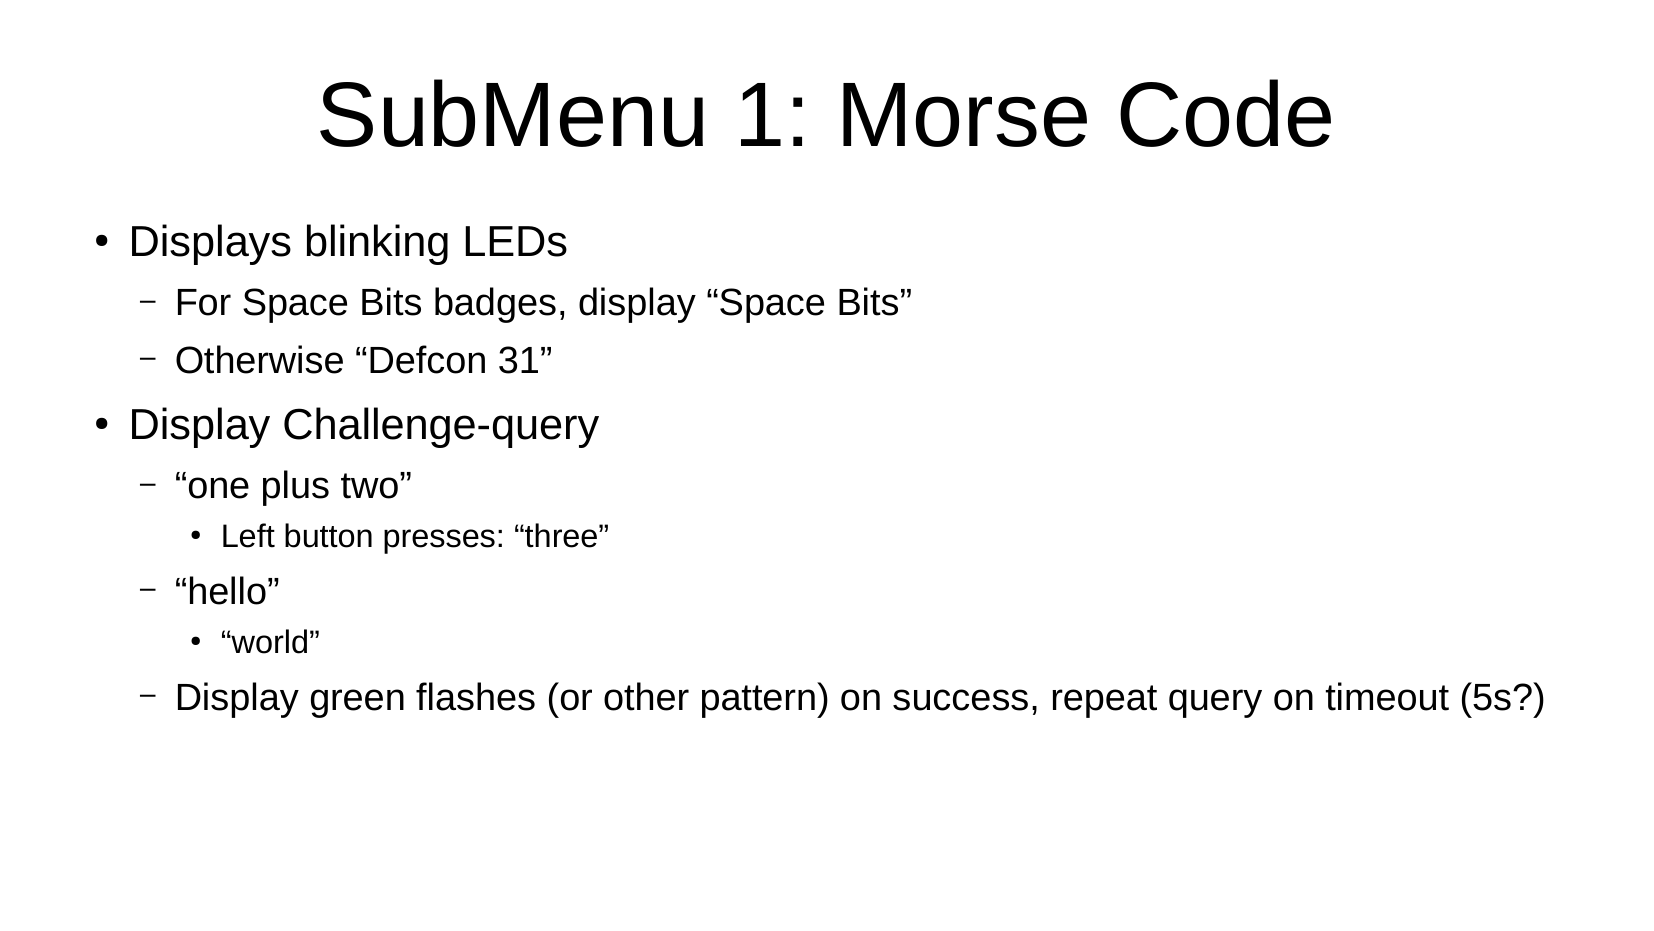

# SubMenu 1: Morse Code
Displays blinking LEDs
For Space Bits badges, display “Space Bits”
Otherwise “Defcon 31”
Display Challenge-query
“one plus two”
Left button presses: “three”
“hello”
“world”
Display green flashes (or other pattern) on success, repeat query on timeout (5s?)